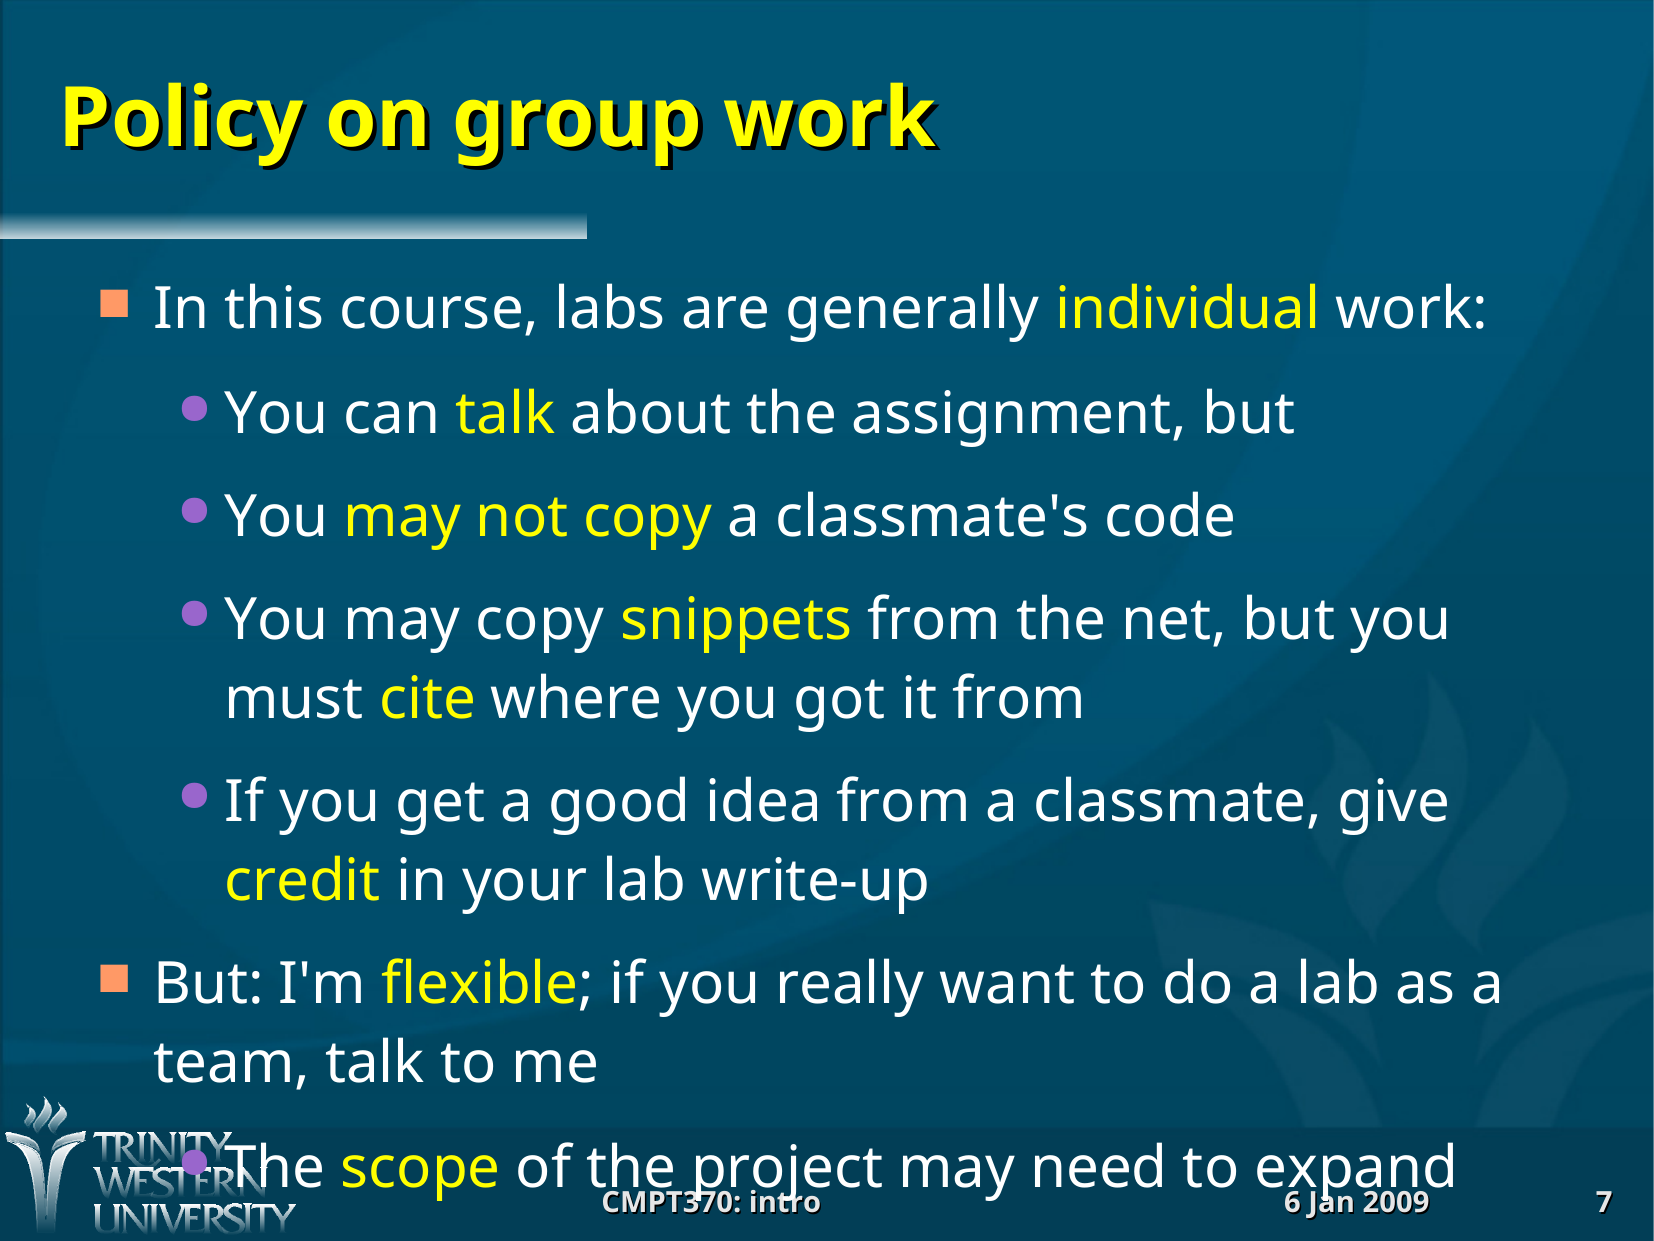

# Policy on group work
In this course, labs are generally individual work:
You can talk about the assignment, but
You may not copy a classmate's code
You may copy snippets from the net, but you must cite where you got it from
If you get a good idea from a classmate, give credit in your lab write-up
But: I'm flexible; if you really want to do a lab as a team, talk to me
The scope of the project may need to expand
CMPT370: intro
6 Jan 2009
7